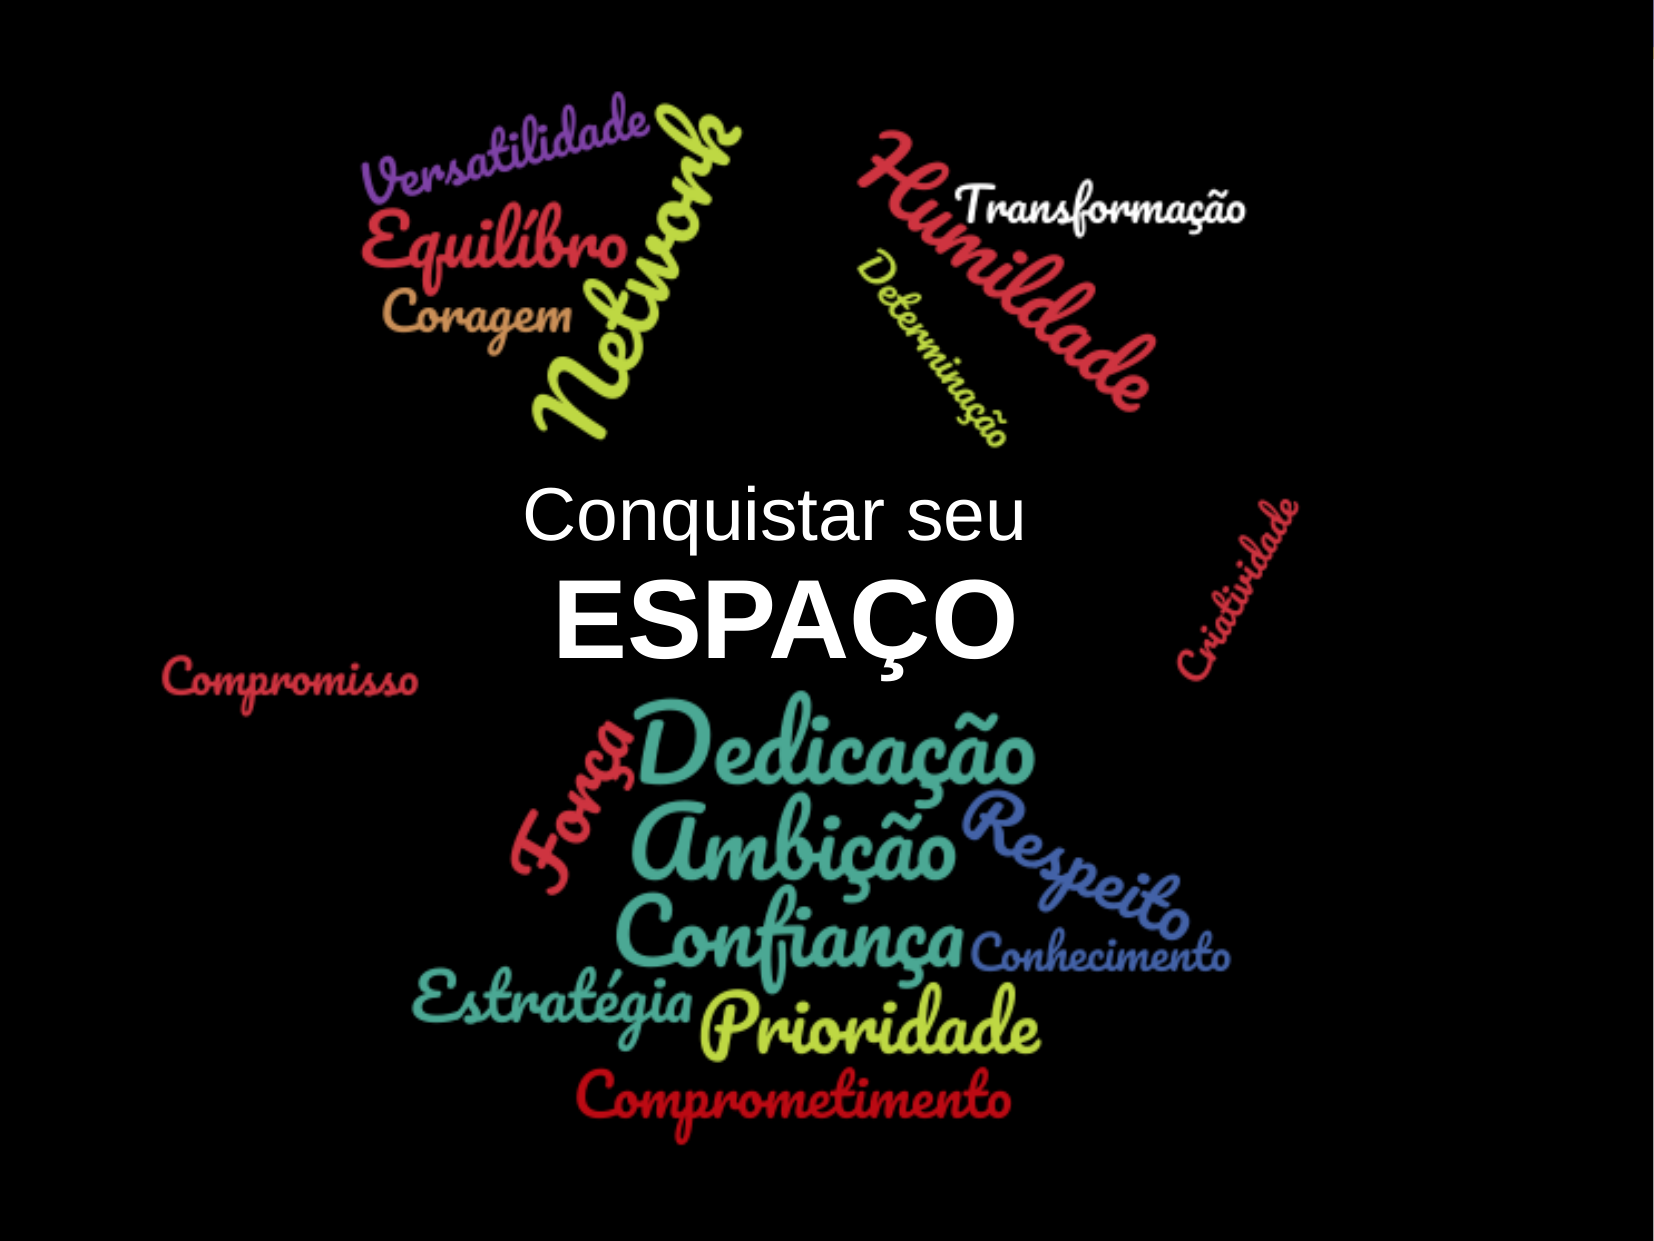

Engenharia de Software
Conquistar seu
ESPAÇO
Prof. Euristenho Júnior